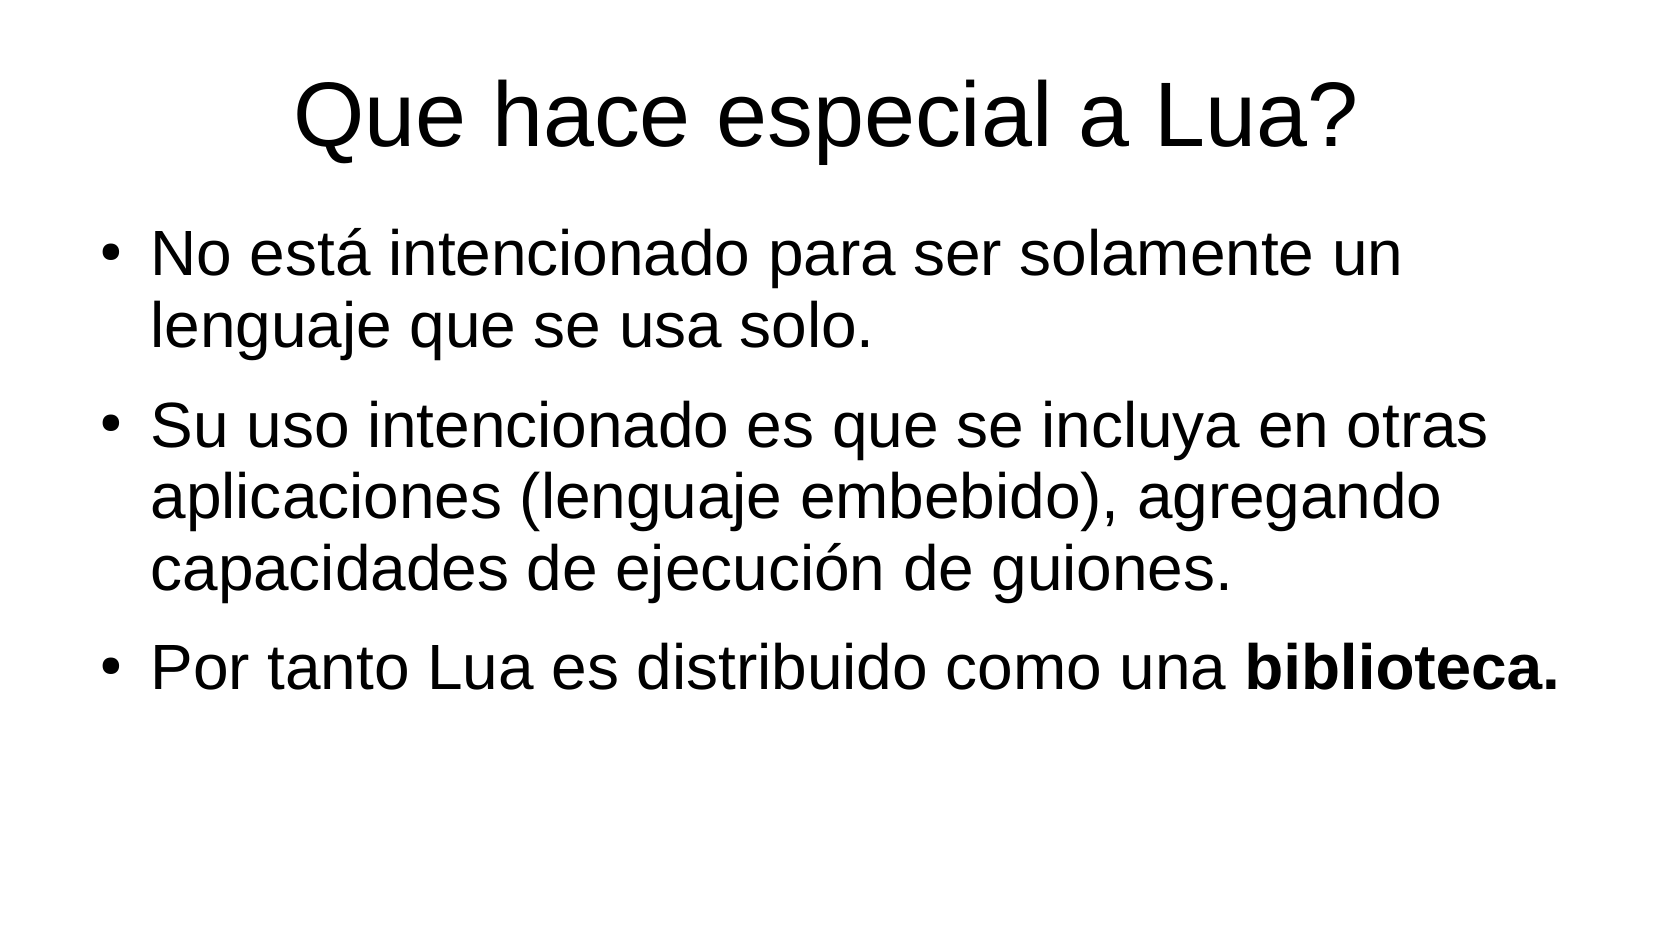

# Que hace especial a Lua?
No está intencionado para ser solamente un lenguaje que se usa solo.
Su uso intencionado es que se incluya en otras aplicaciones (lenguaje embebido), agregando capacidades de ejecución de guiones.
Por tanto Lua es distribuido como una biblioteca.